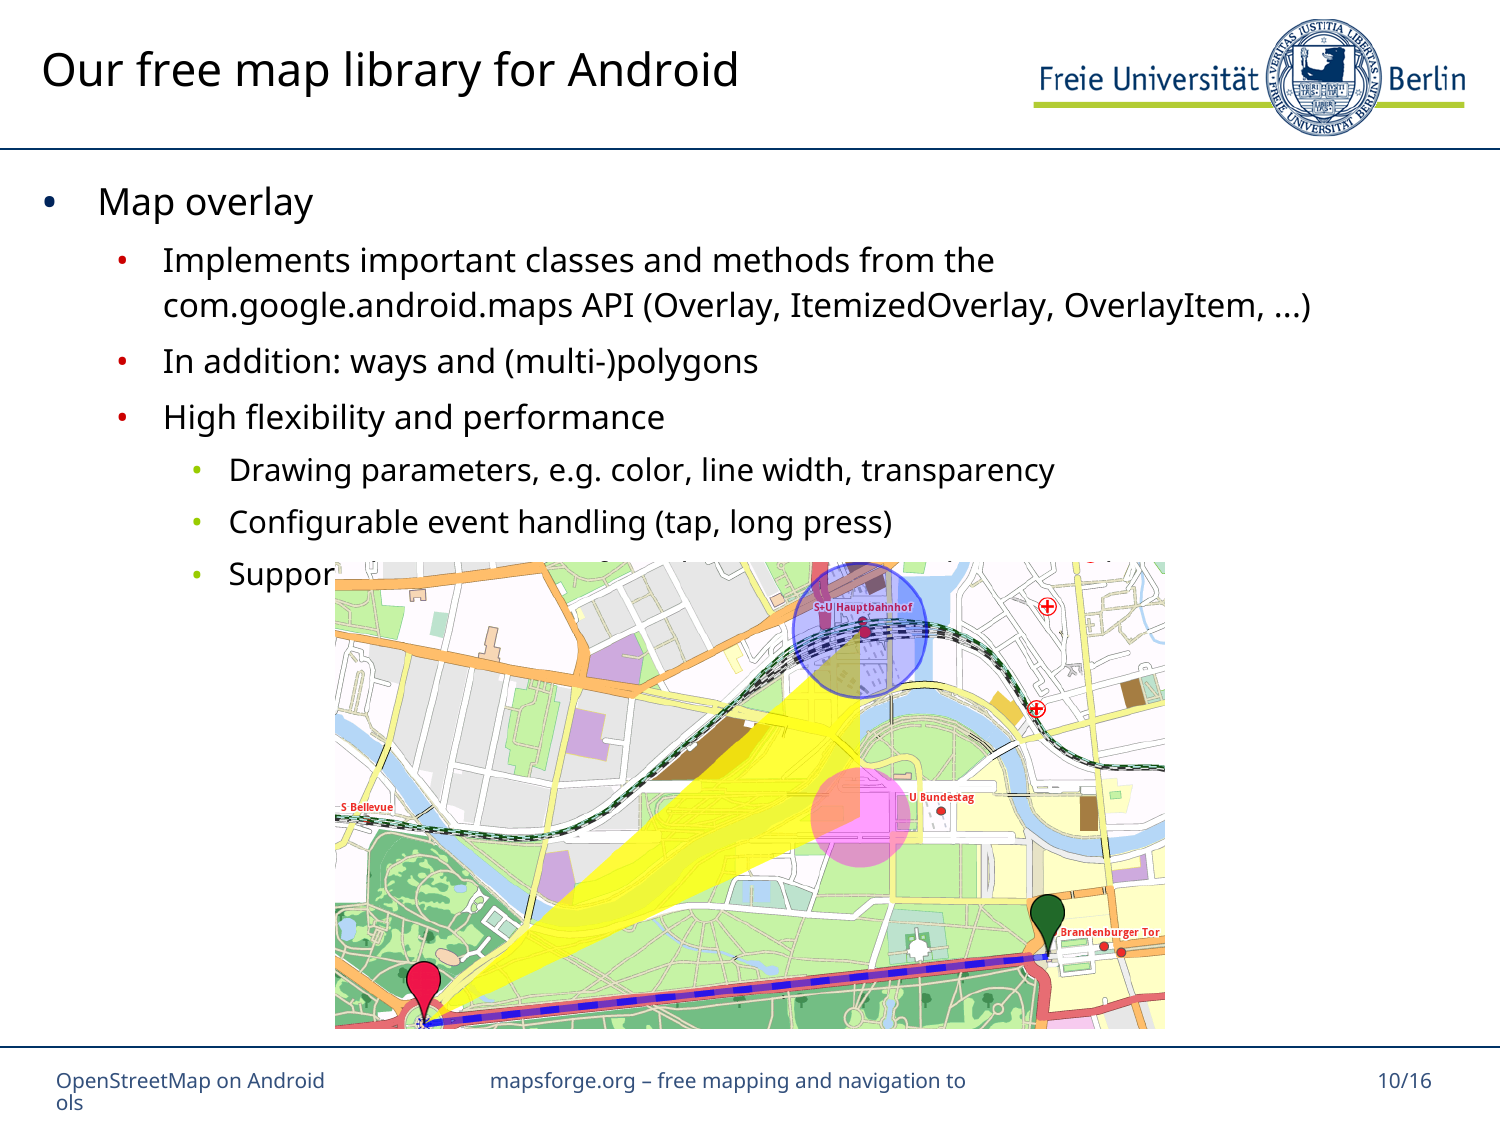

# Our free map library for Android
Map overlay
Implements important classes and methods from the
com.google.android.maps API (Overlay, ItemizedOverlay, OverlayItem, ...)
In addition: ways and (multi-)polygons
High flexibility and performance
Drawing parameters, e.g. color, line width, transparency
Configurable event handling (tap, long press)
Supports large amount of overlay items/ways/polygons/circles
OpenStreetMap on Android mapsforge.org – free mapping and navigation tools
10